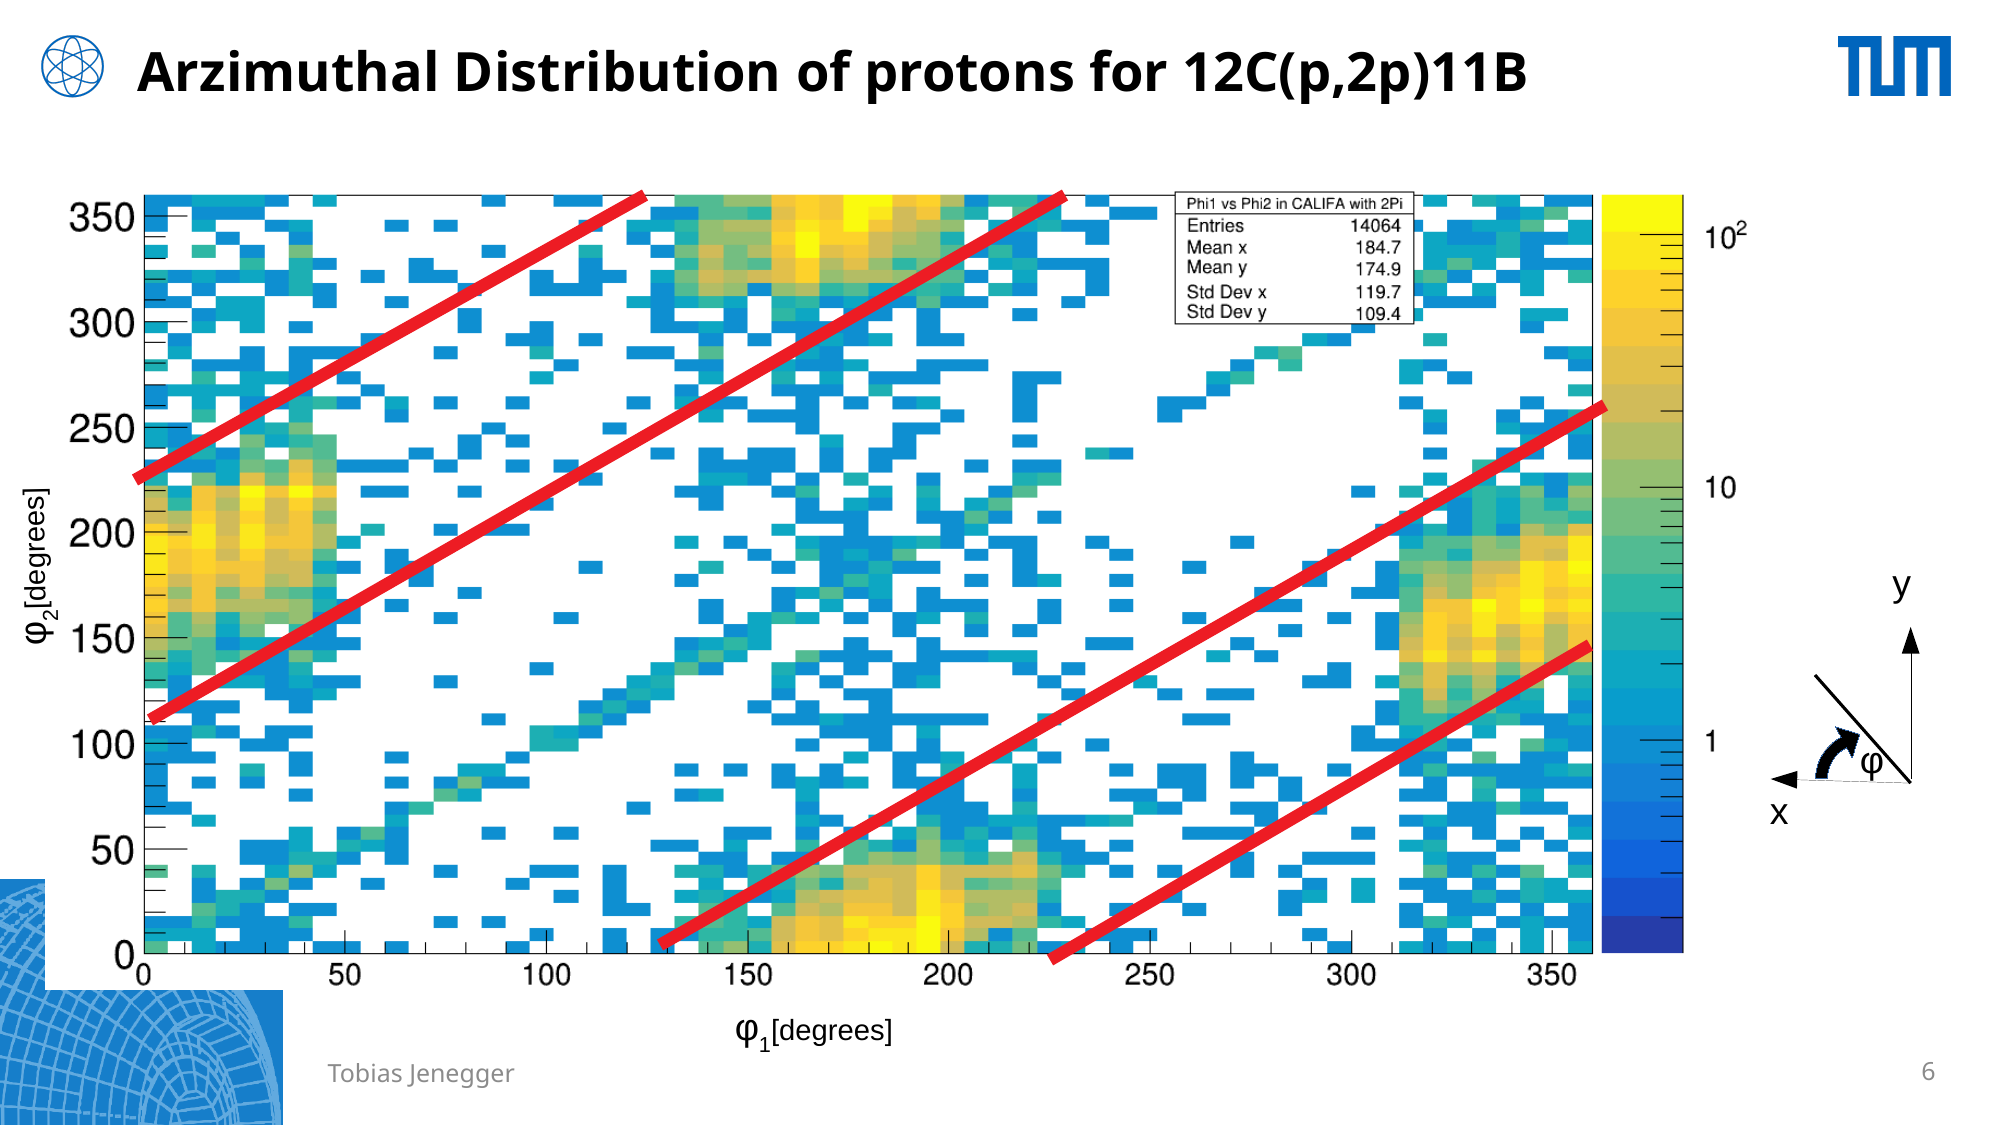

# Arzimuthal Distribution of protons for 12C(p,2p)11B
φ2[degrees]
y
φ
x
φ1[degrees]
Tobias Jenegger